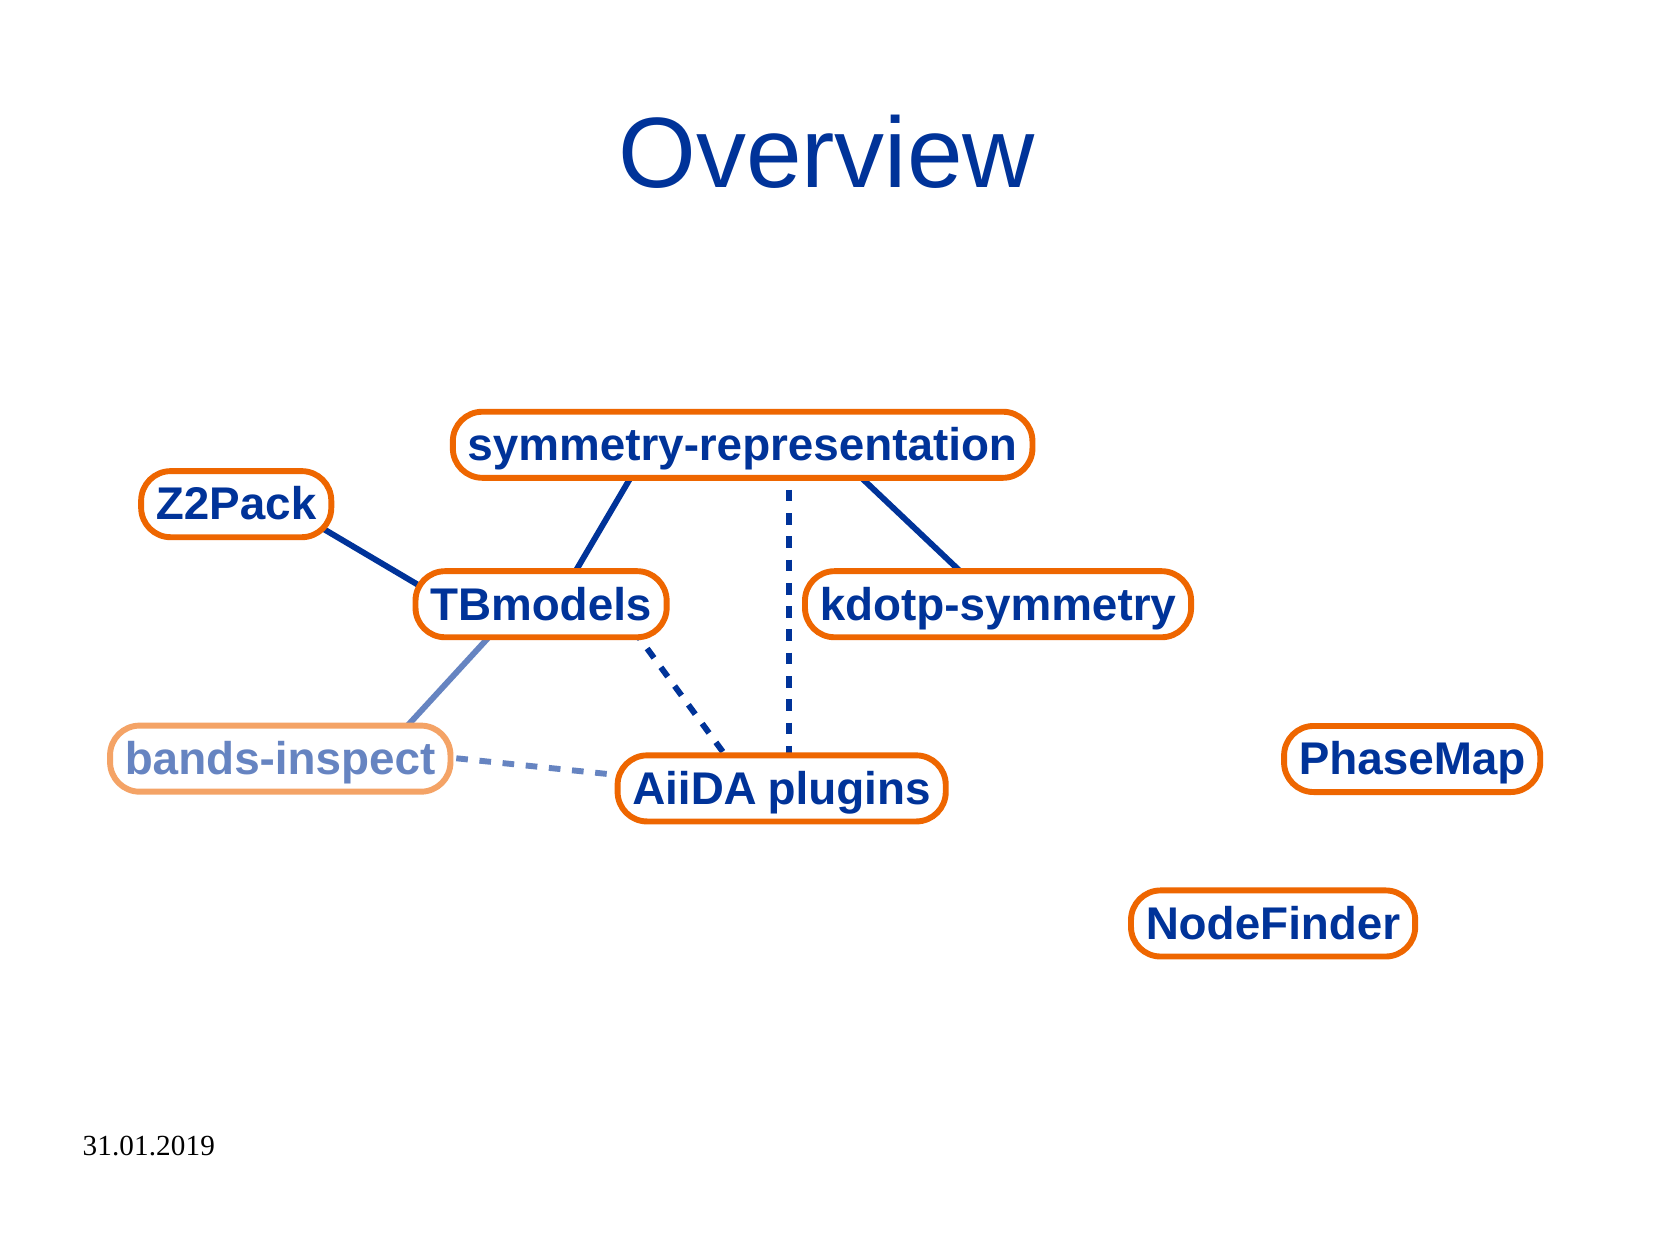

# Overview
symmetry-representation
Z2Pack
TBmodels
kdotp-symmetry
bands-inspect
PhaseMap
AiiDA plugins
NodeFinder